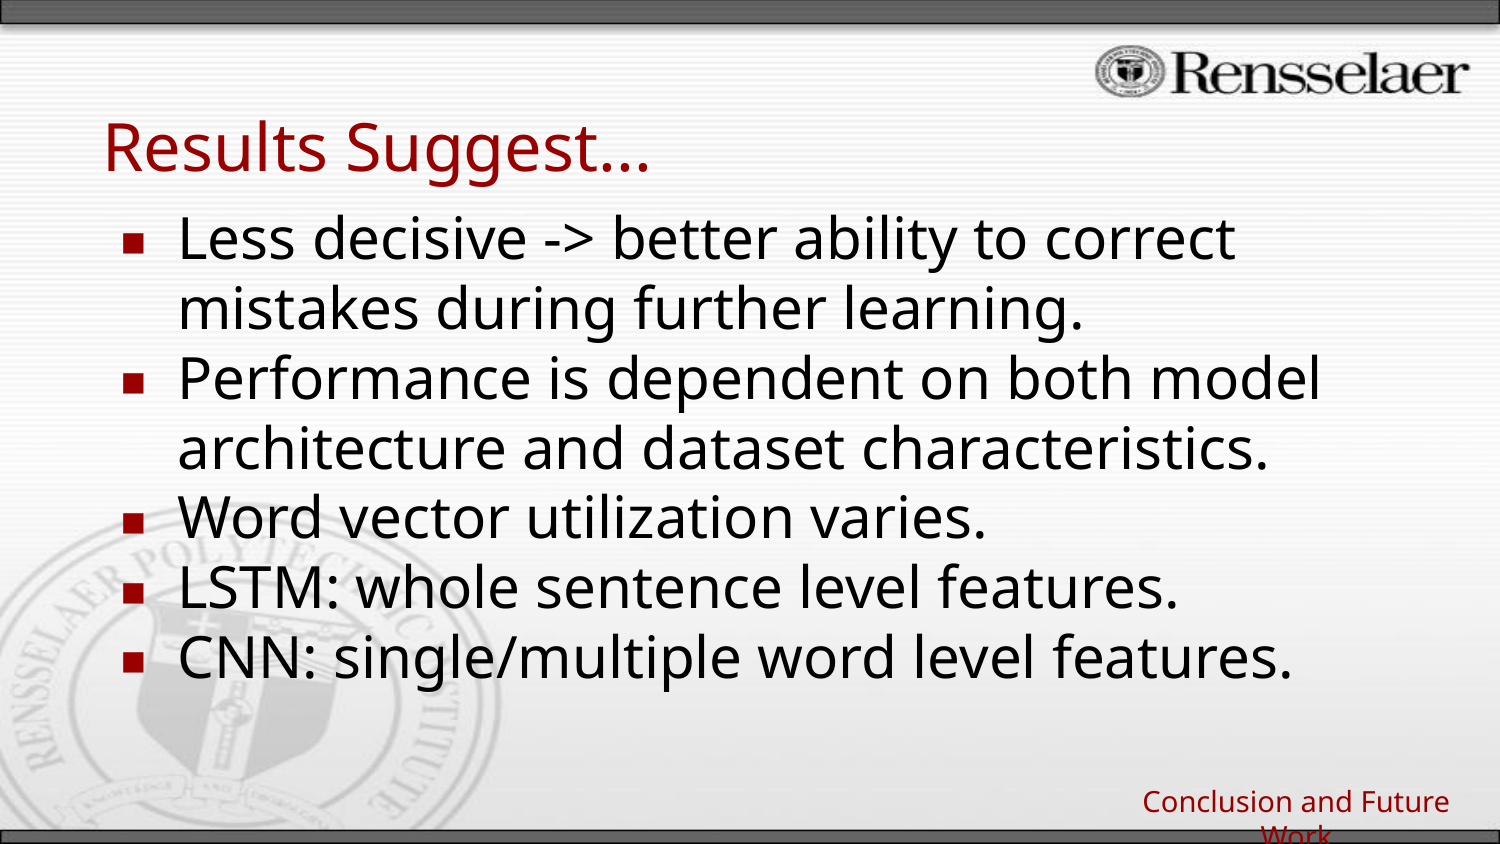

# Results Suggest...
Less decisive -> better ability to correct mistakes during further learning.
Performance is dependent on both model architecture and dataset characteristics.
Word vector utilization varies.
LSTM: whole sentence level features.
CNN: single/multiple word level features.
Conclusion and Future Work